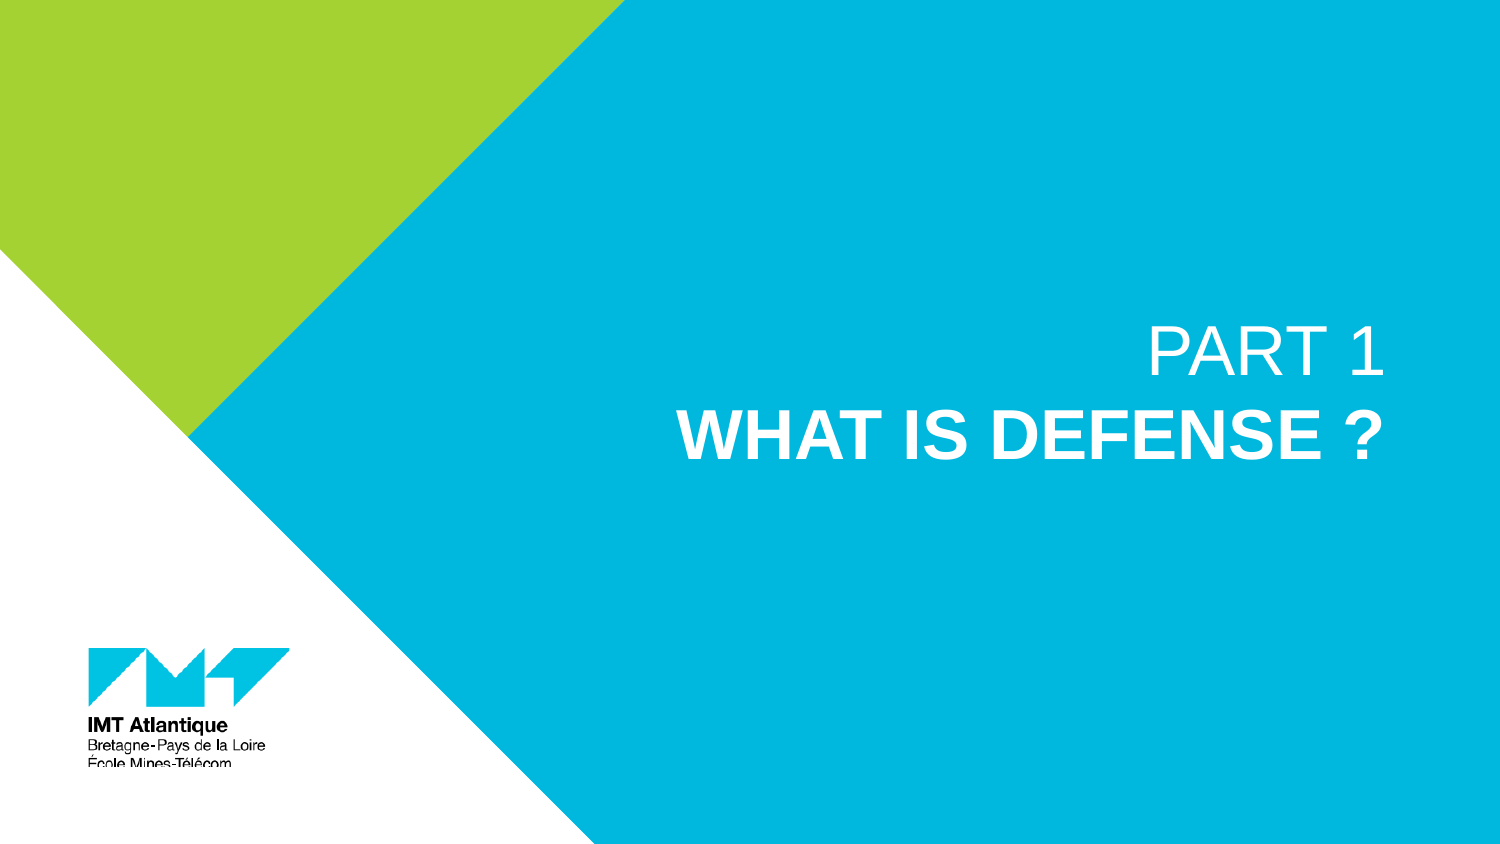

# pART 1
What is Defense ?
Titre de la présentation - menu « Insertion / En-tête et pied de page »
3